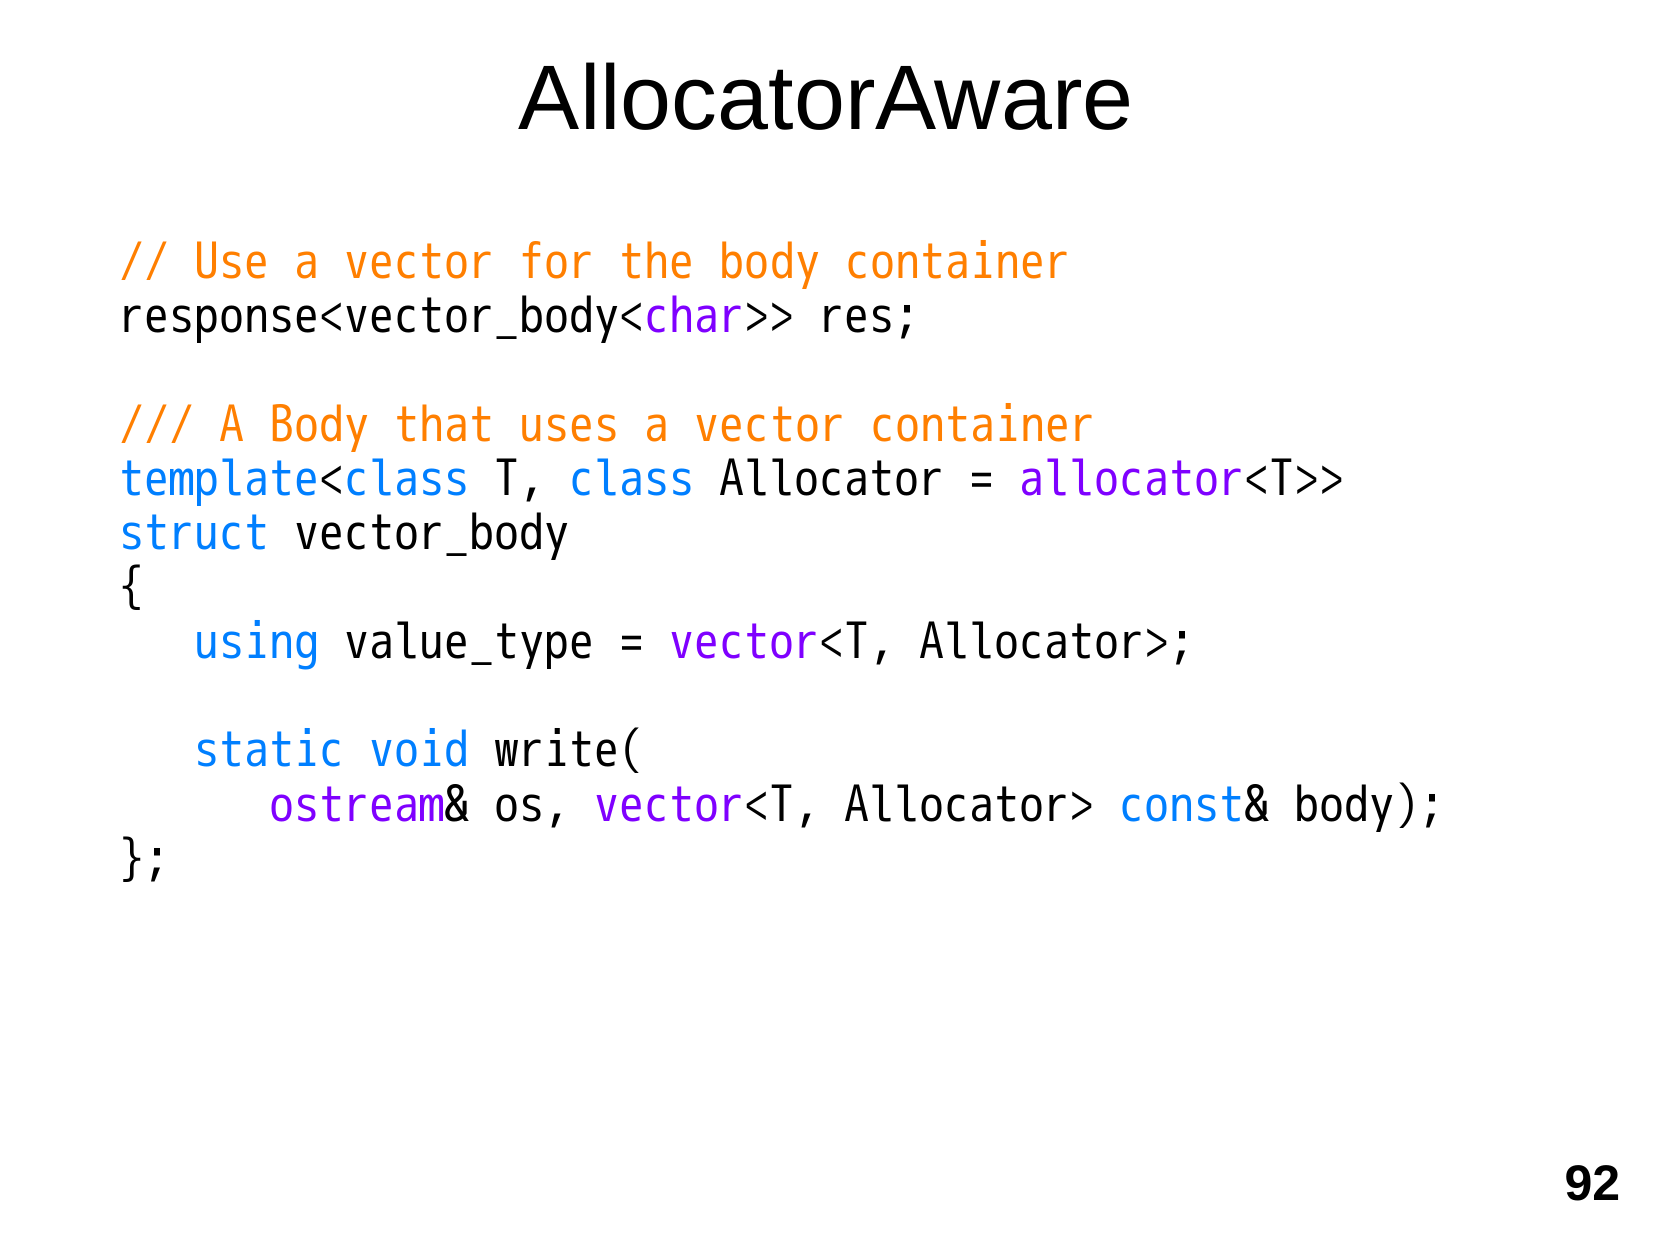

# AllocatorAware
// Use a vector for the body container
response<vector_body<char>> res;
/// A Body that uses a vector container
template<class T, class Allocator = allocator<T>>
struct vector_body
{
	using value_type = vector<T, Allocator>;
	static void write(
		ostream& os, vector<T, Allocator> const& body);
};
92